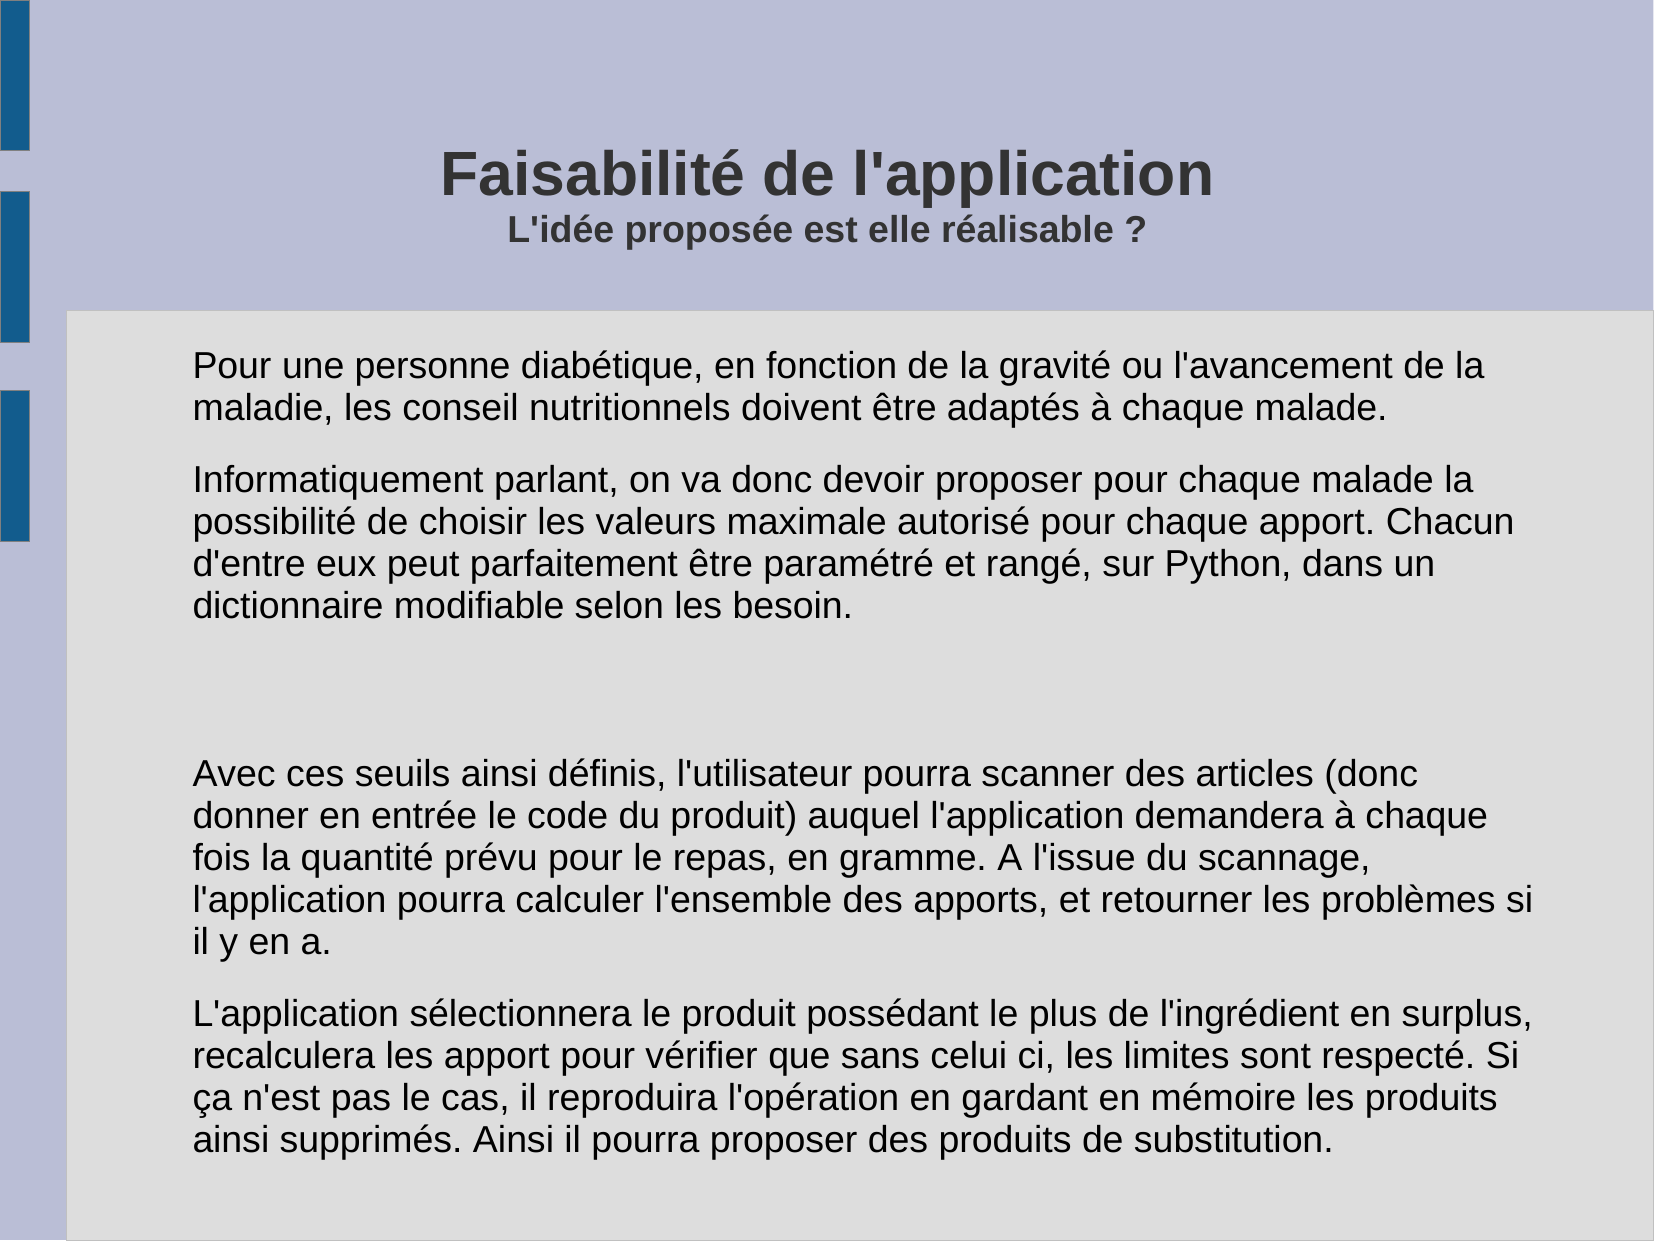

# Faisabilité de l'application L'idée proposée est elle réalisable ?
Pour une personne diabétique, en fonction de la gravité ou l'avancement de la maladie, les conseil nutritionnels doivent être adaptés à chaque malade.
Informatiquement parlant, on va donc devoir proposer pour chaque malade la possibilité de choisir les valeurs maximale autorisé pour chaque apport. Chacun d'entre eux peut parfaitement être paramétré et rangé, sur Python, dans un dictionnaire modifiable selon les besoin.
Avec ces seuils ainsi définis, l'utilisateur pourra scanner des articles (donc donner en entrée le code du produit) auquel l'application demandera à chaque fois la quantité prévu pour le repas, en gramme. A l'issue du scannage, l'application pourra calculer l'ensemble des apports, et retourner les problèmes si il y en a.
L'application sélectionnera le produit possédant le plus de l'ingrédient en surplus, recalculera les apport pour vérifier que sans celui ci, les limites sont respecté. Si ça n'est pas le cas, il reproduira l'opération en gardant en mémoire les produits ainsi supprimés. Ainsi il pourra proposer des produits de substitution.